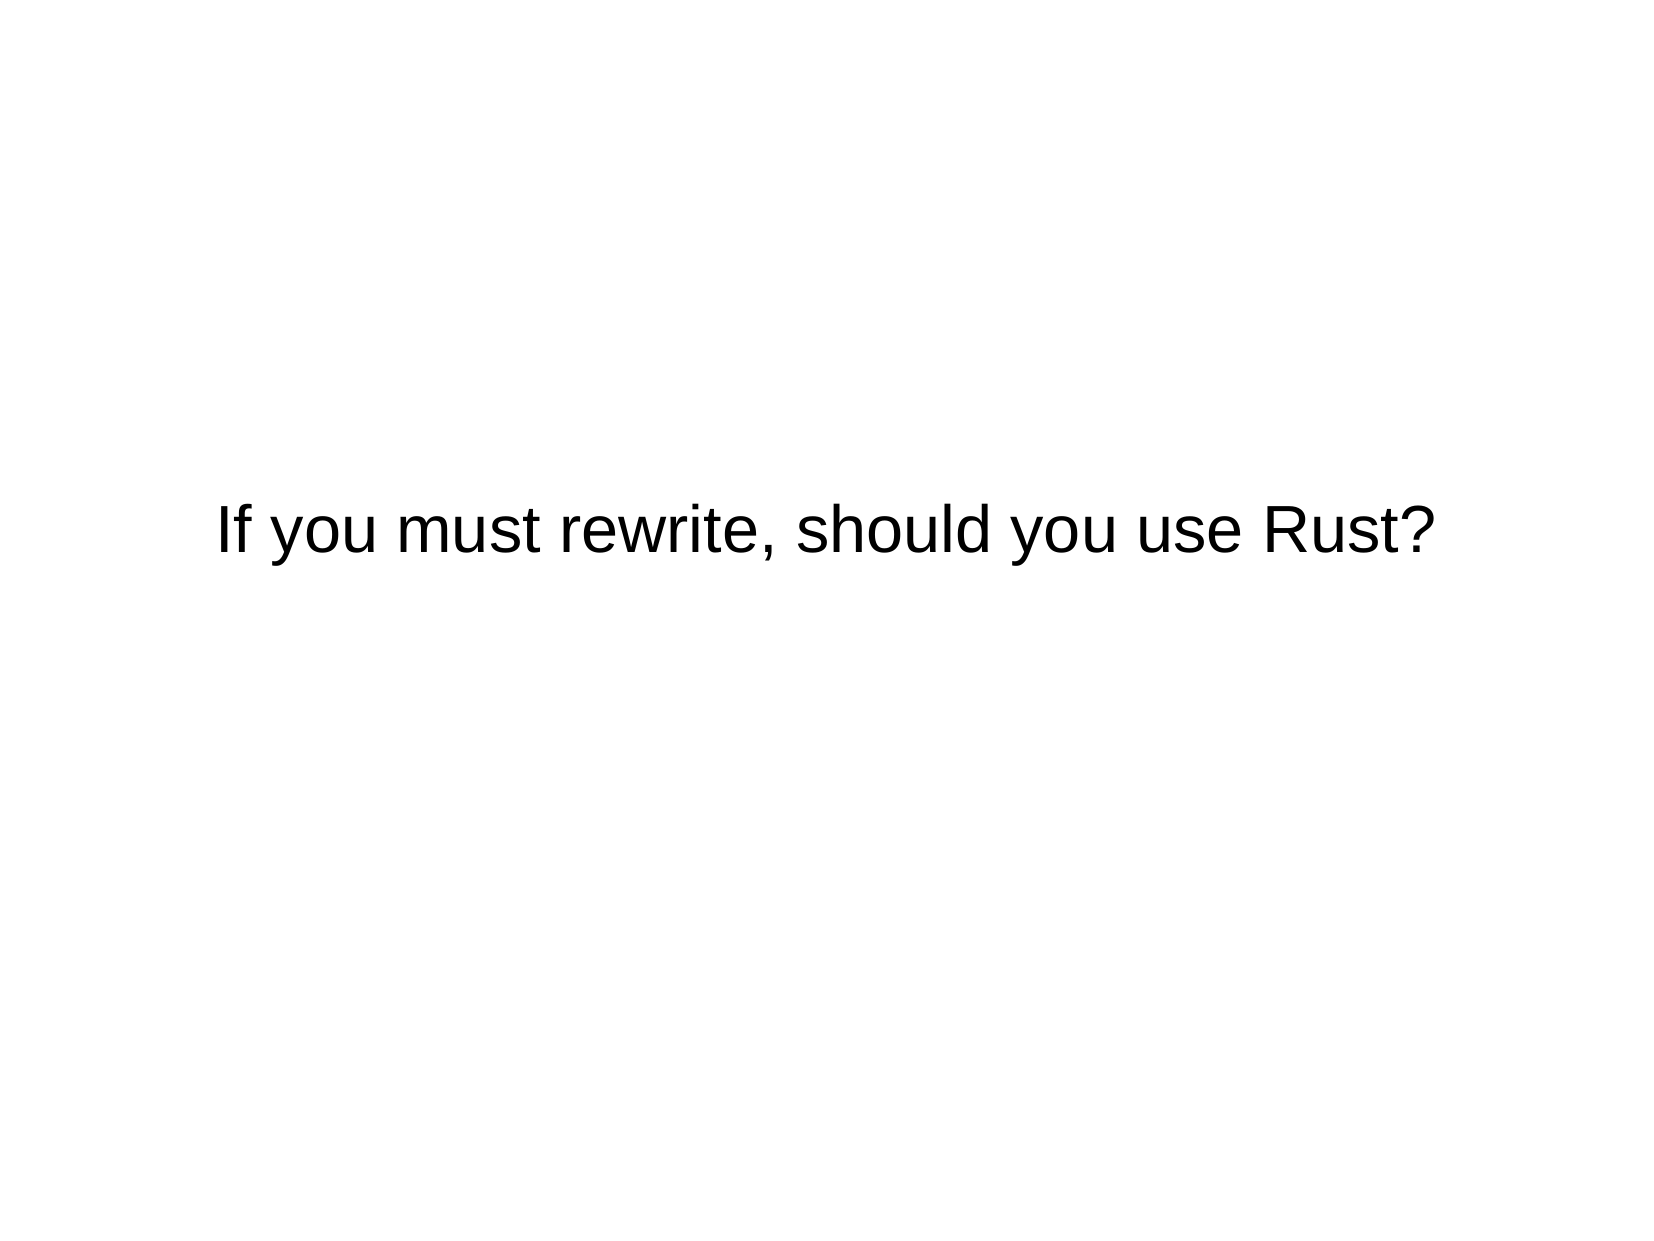

# If you must rewrite, should you use Rust?